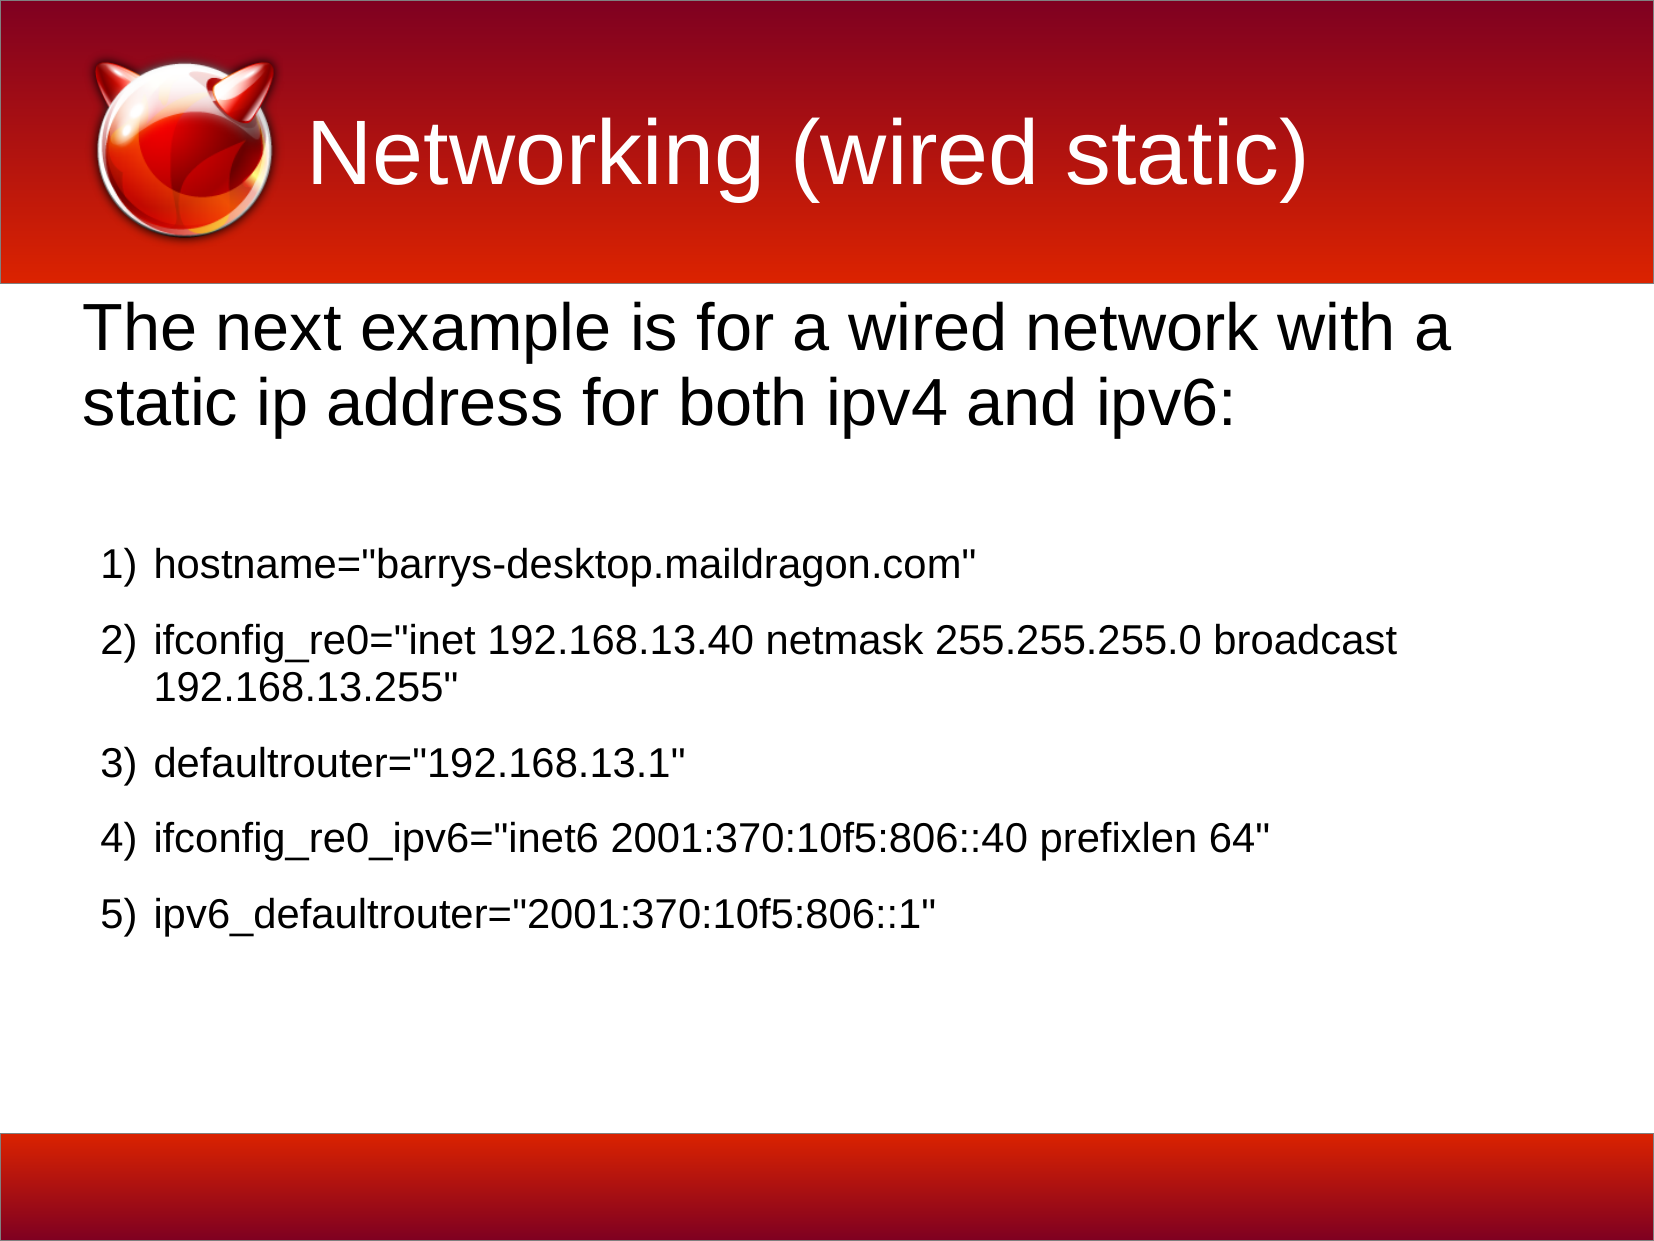

# Networking (wired static)
The next example is for a wired network with a static ip address for both ipv4 and ipv6:
hostname="barrys-desktop.maildragon.com"
ifconfig_re0="inet 192.168.13.40 netmask 255.255.255.0 broadcast 192.168.13.255"
defaultrouter="192.168.13.1"
ifconfig_re0_ipv6="inet6 2001:370:10f5:806::40 prefixlen 64"
ipv6_defaultrouter="2001:370:10f5:806::1"